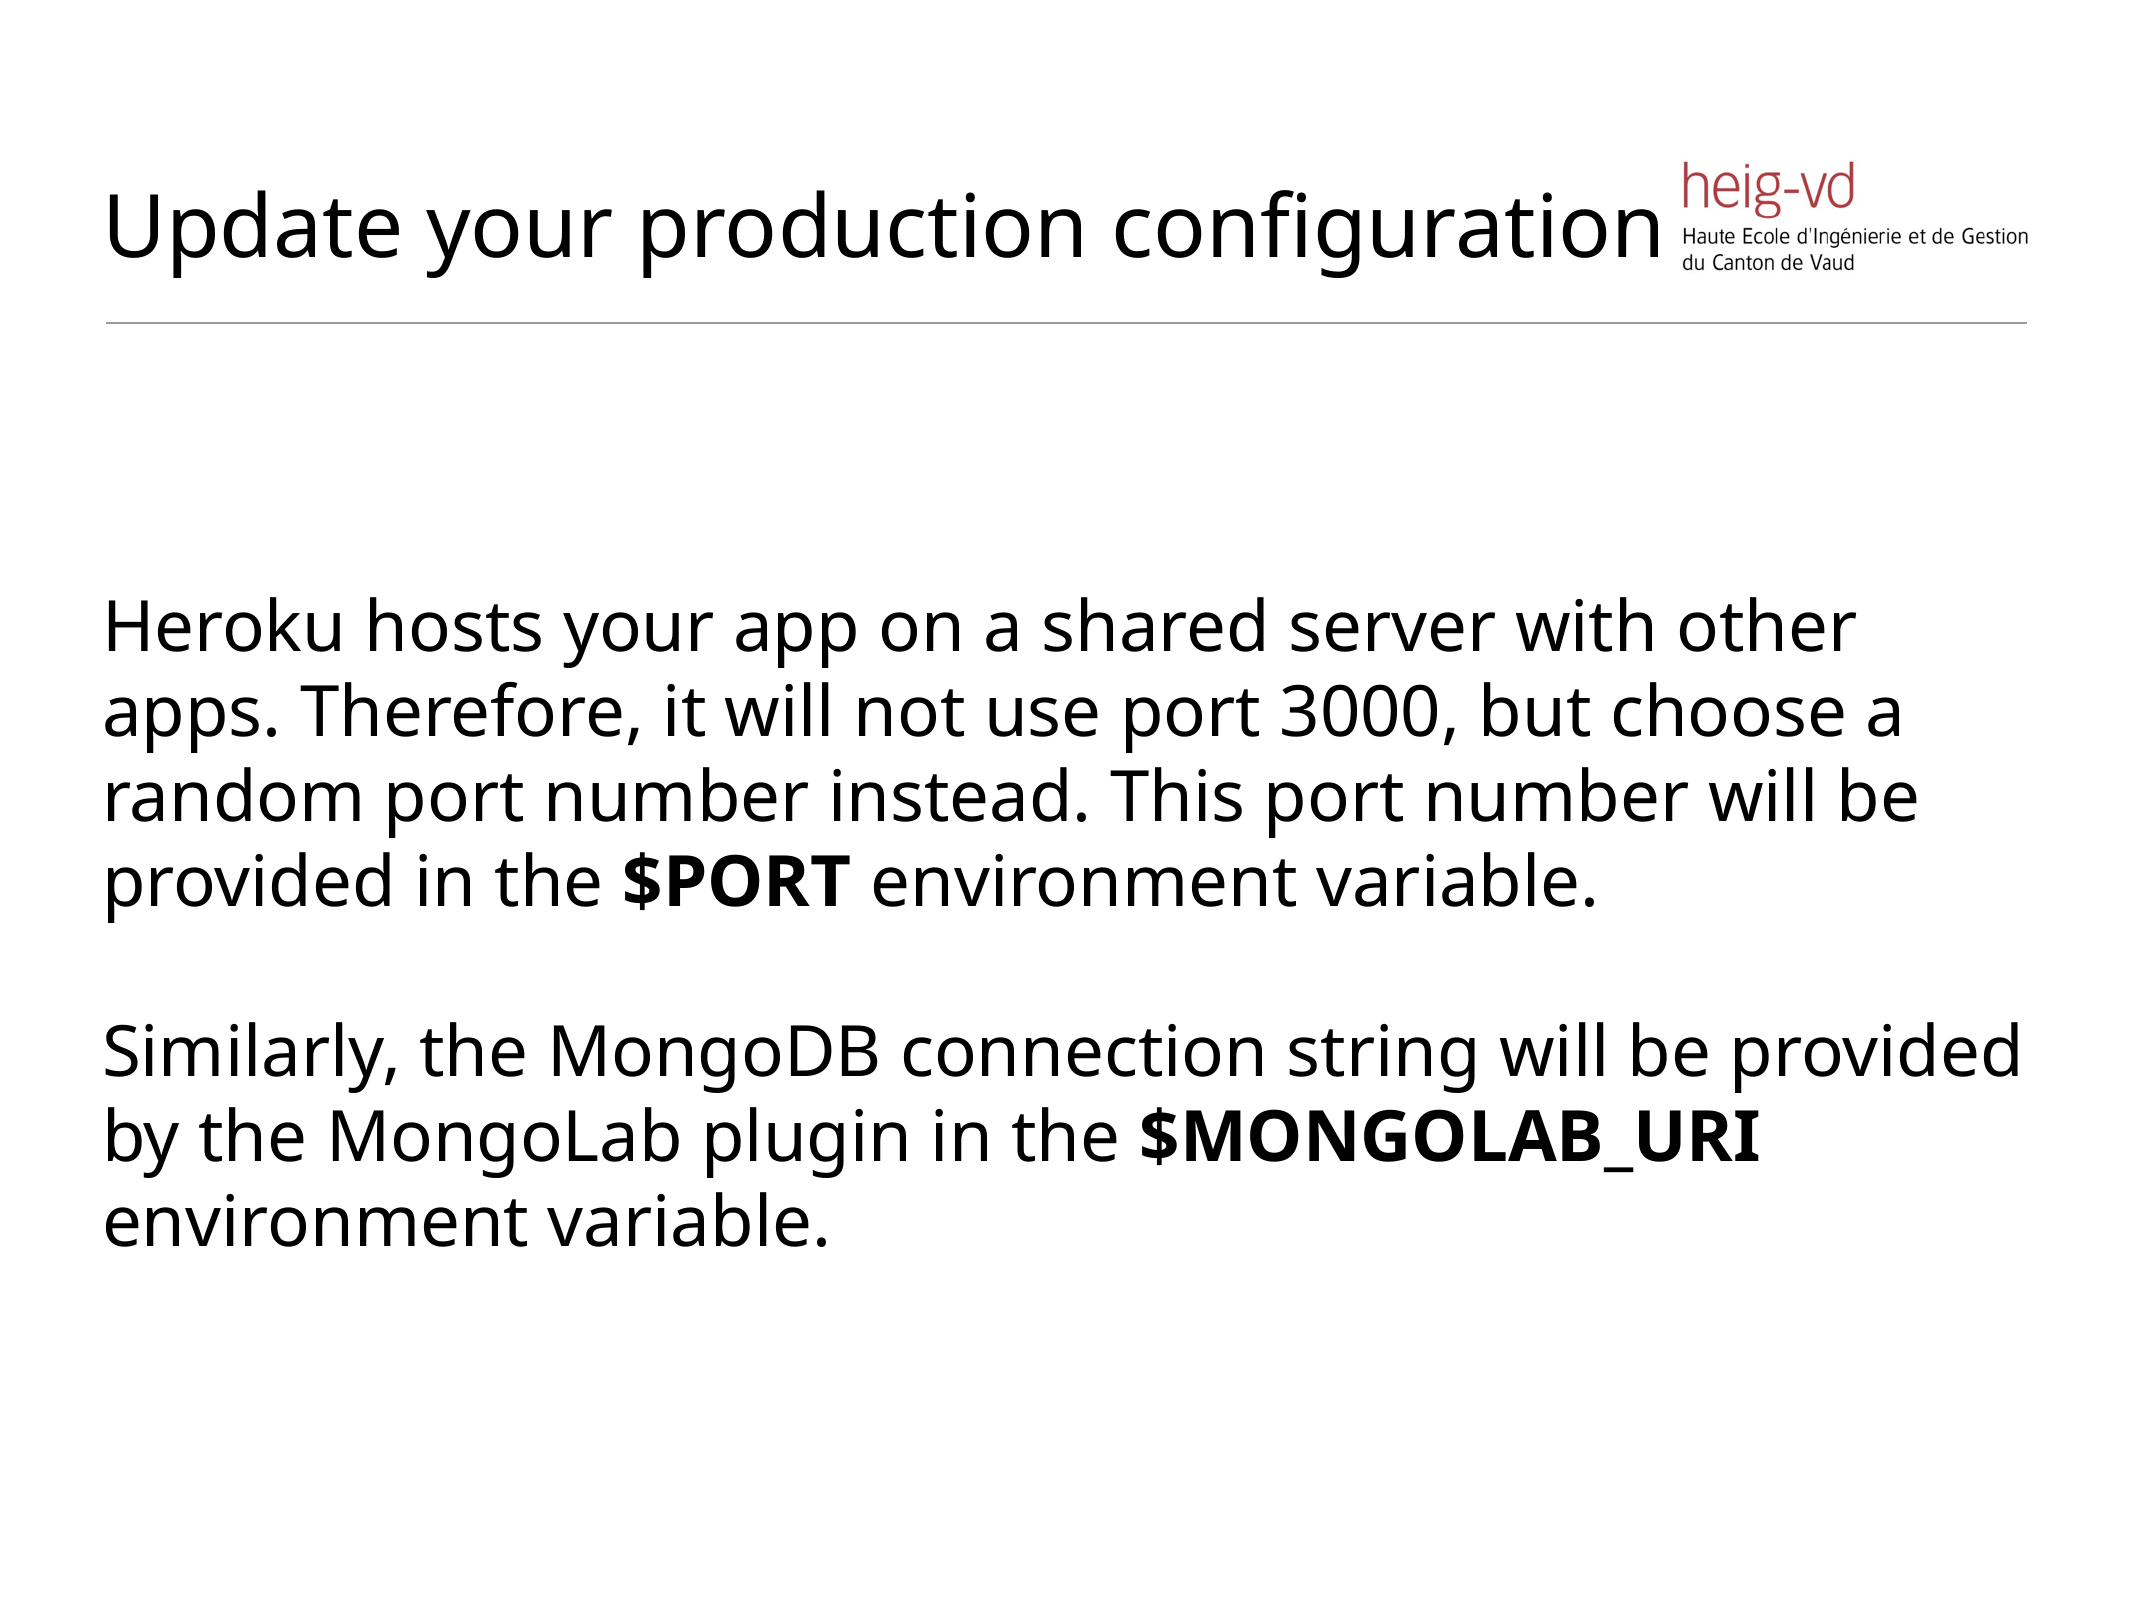

# Update your production configuration
Heroku hosts your app on a shared server with other apps. Therefore, it will not use port 3000, but choose a random port number instead. This port number will be provided in the $PORT environment variable.
Similarly, the MongoDB connection string will be provided by the MongoLab plugin in the $MONGOLAB_URI environment variable.